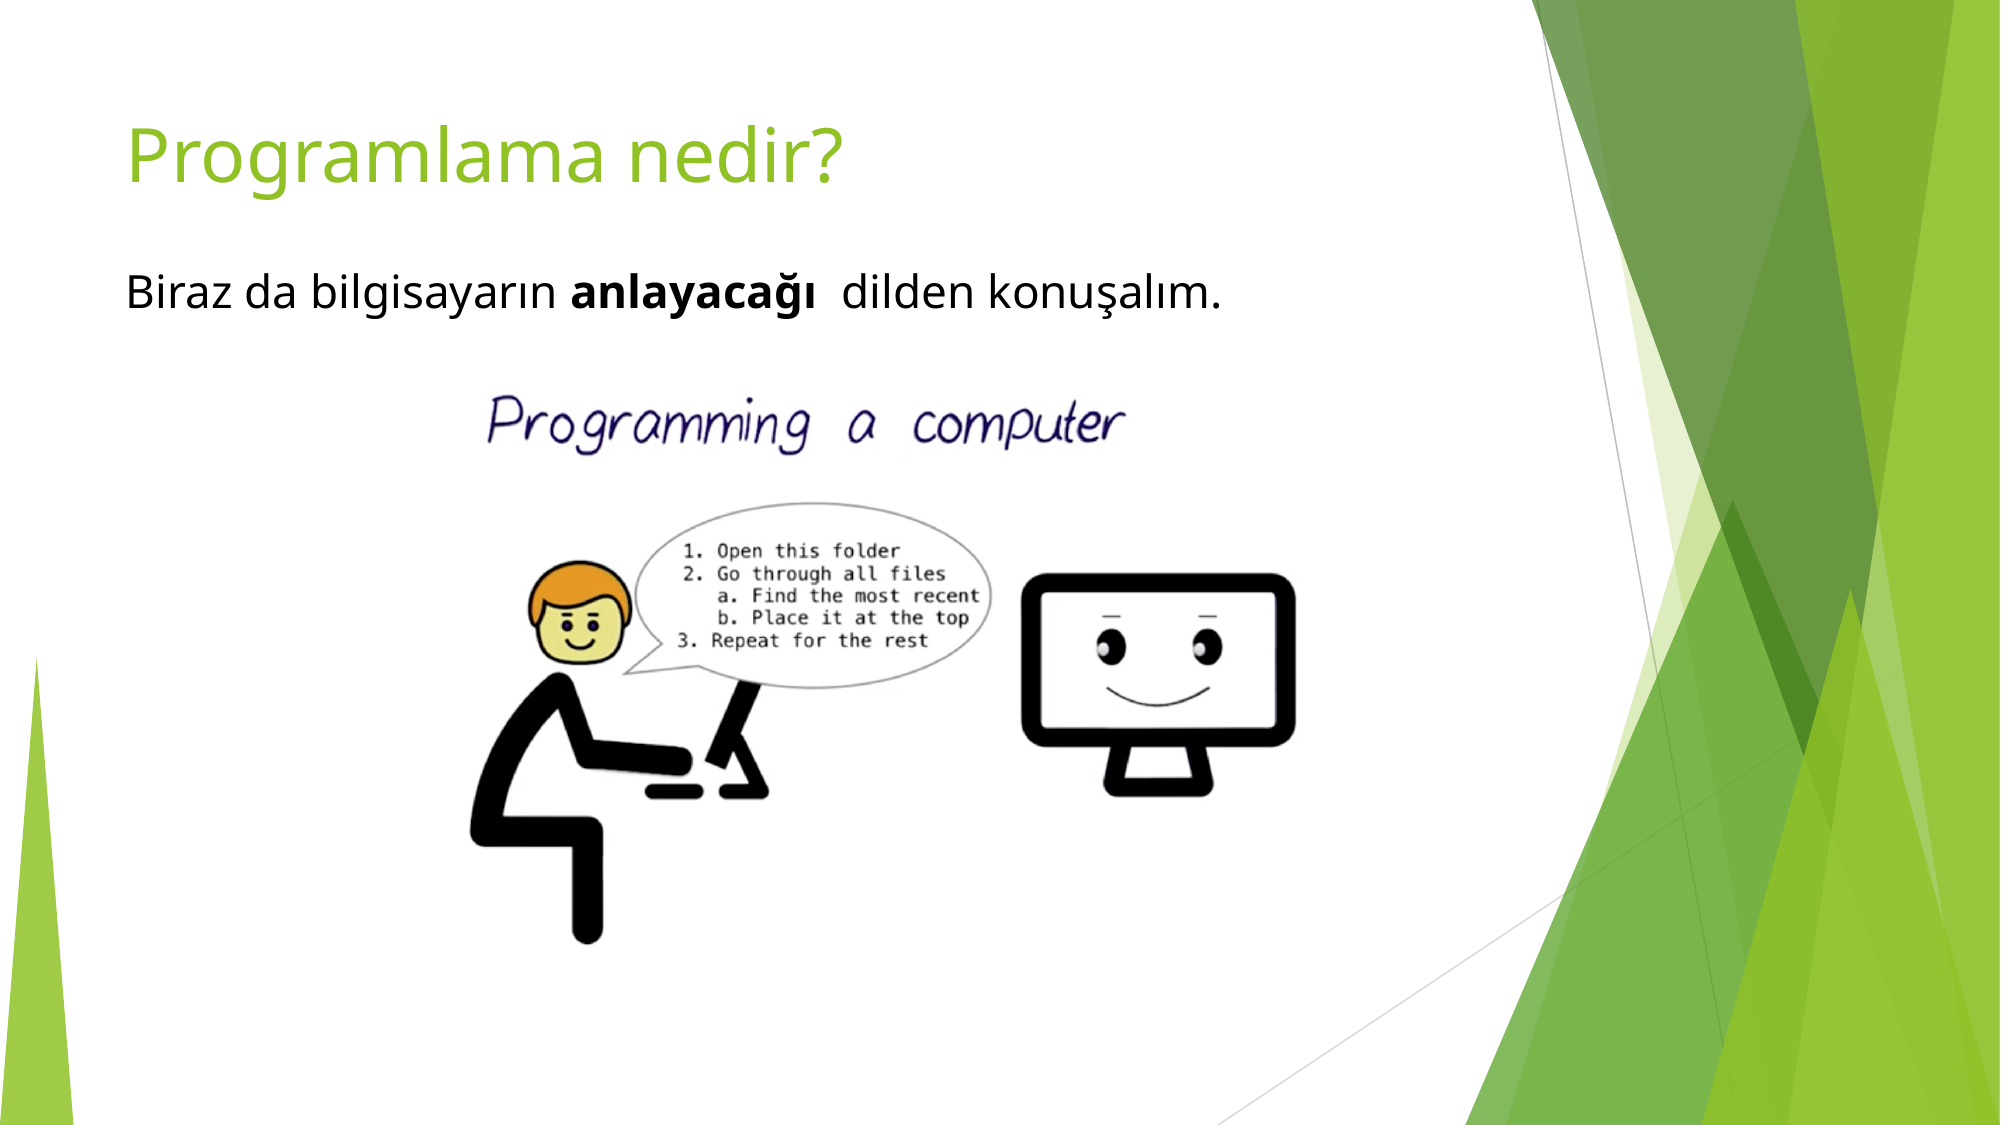

# Programlama nedir?
Biraz da bilgisayarın anlayacağı dilden konuşalım.